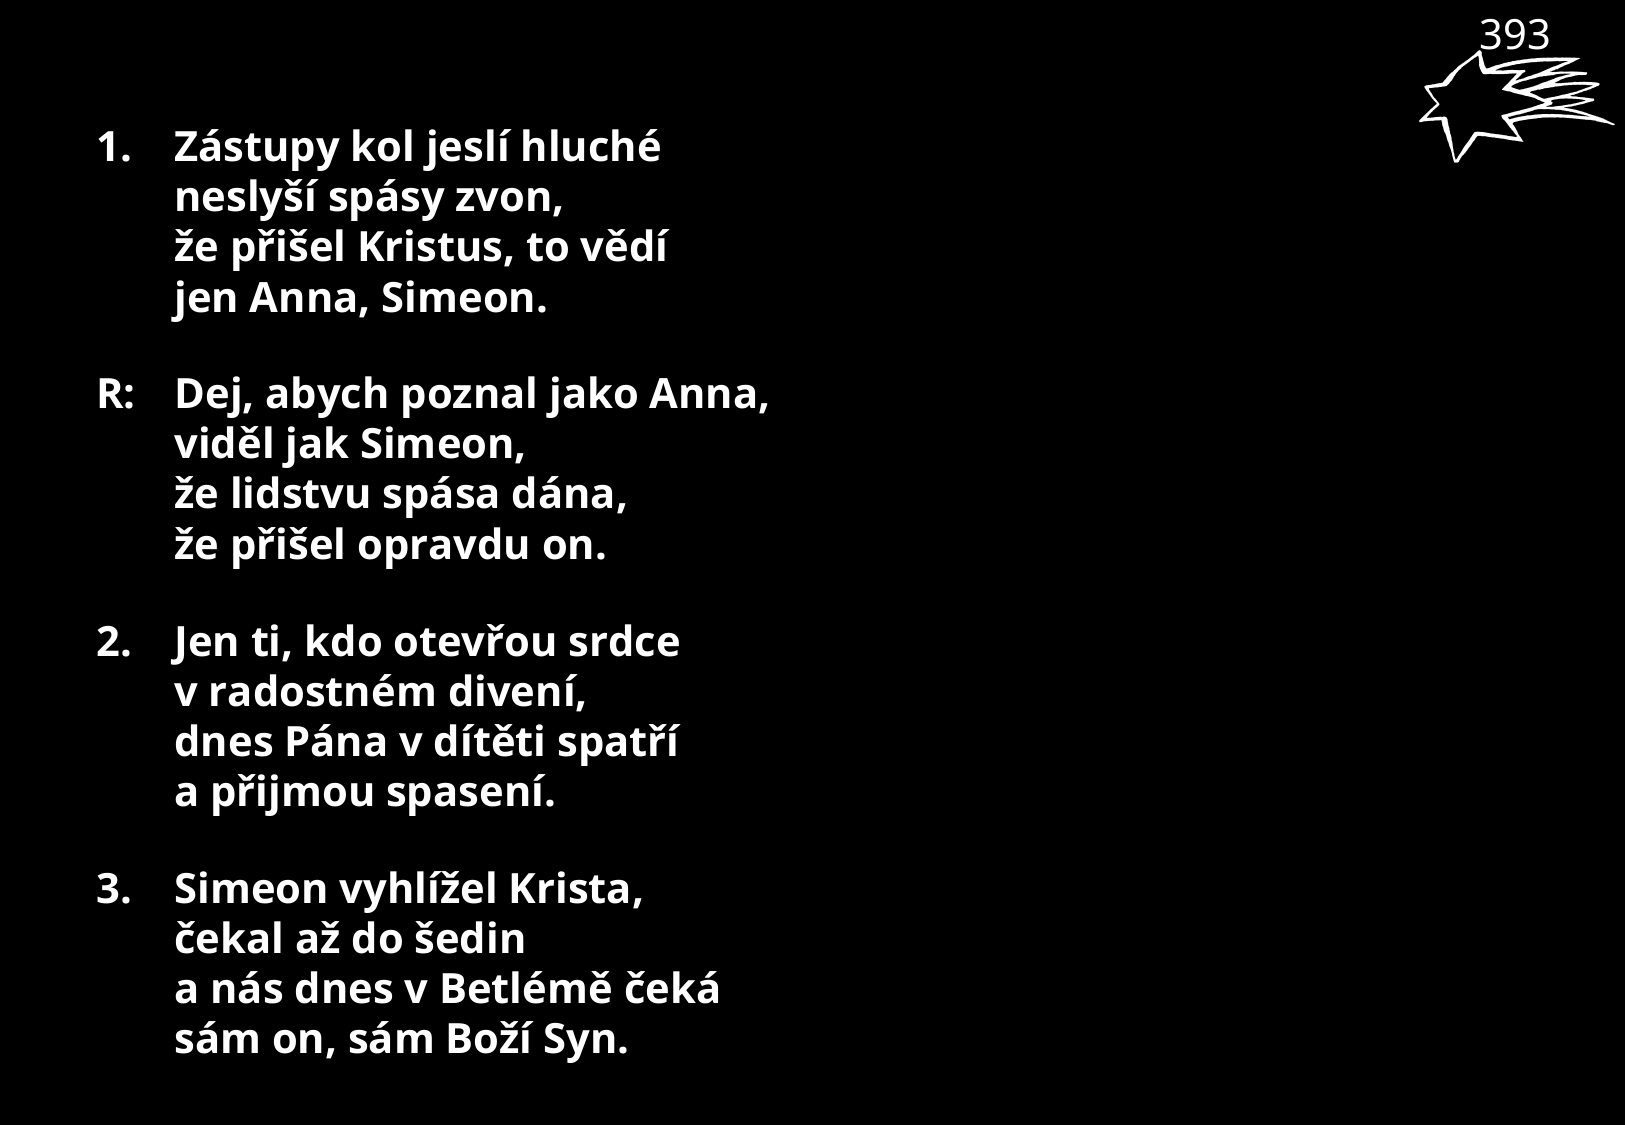

393
# Zástupy kol jeslí hluché neslyší spásy zvon, že přišel Kristus, to vědí jen Anna, Simeon.
R: 	Dej, abych poznal jako Anna,
viděl jak Simeon,
že lidstvu spása dána,
že přišel opravdu on.
2.	Jen ti, kdo otevřou srdce
v radostném divení,
dnes Pána v dítěti spatří
a přijmou spasení.
3.	Simeon vyhlížel Krista,
čekal až do šedin
a nás dnes v Betlémě čeká
sám on, sám Boží Syn.